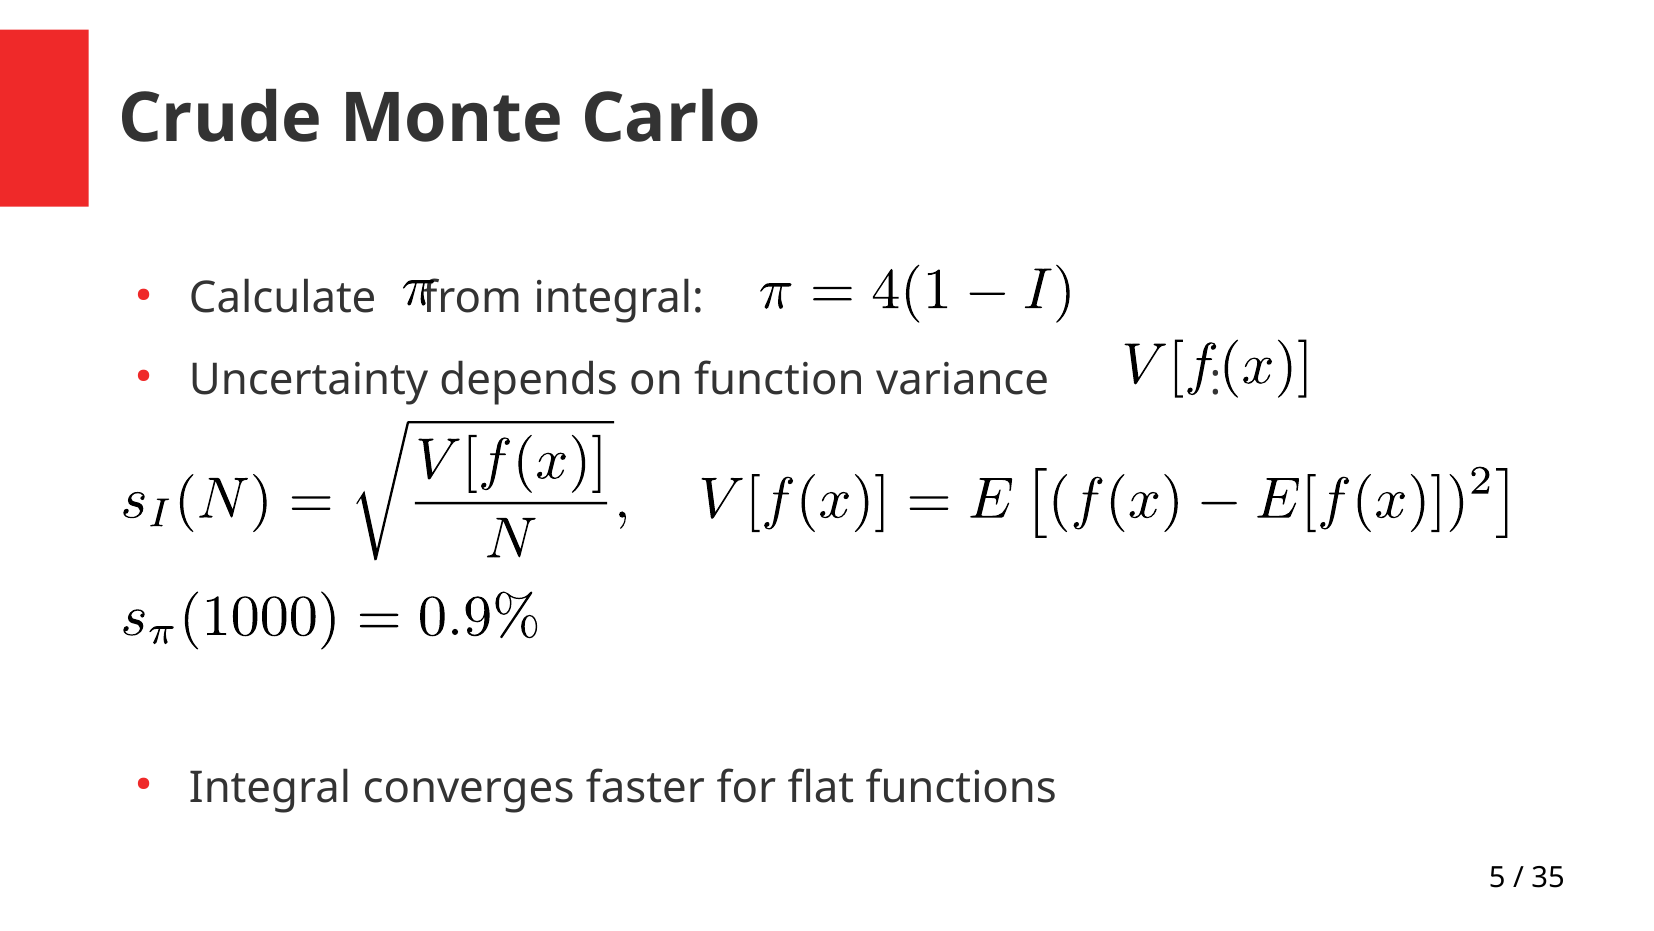

# Crude Monte Carlo
Calculate from integral:
Uncertainty depends on function variance :
Integral converges faster for flat functions
5